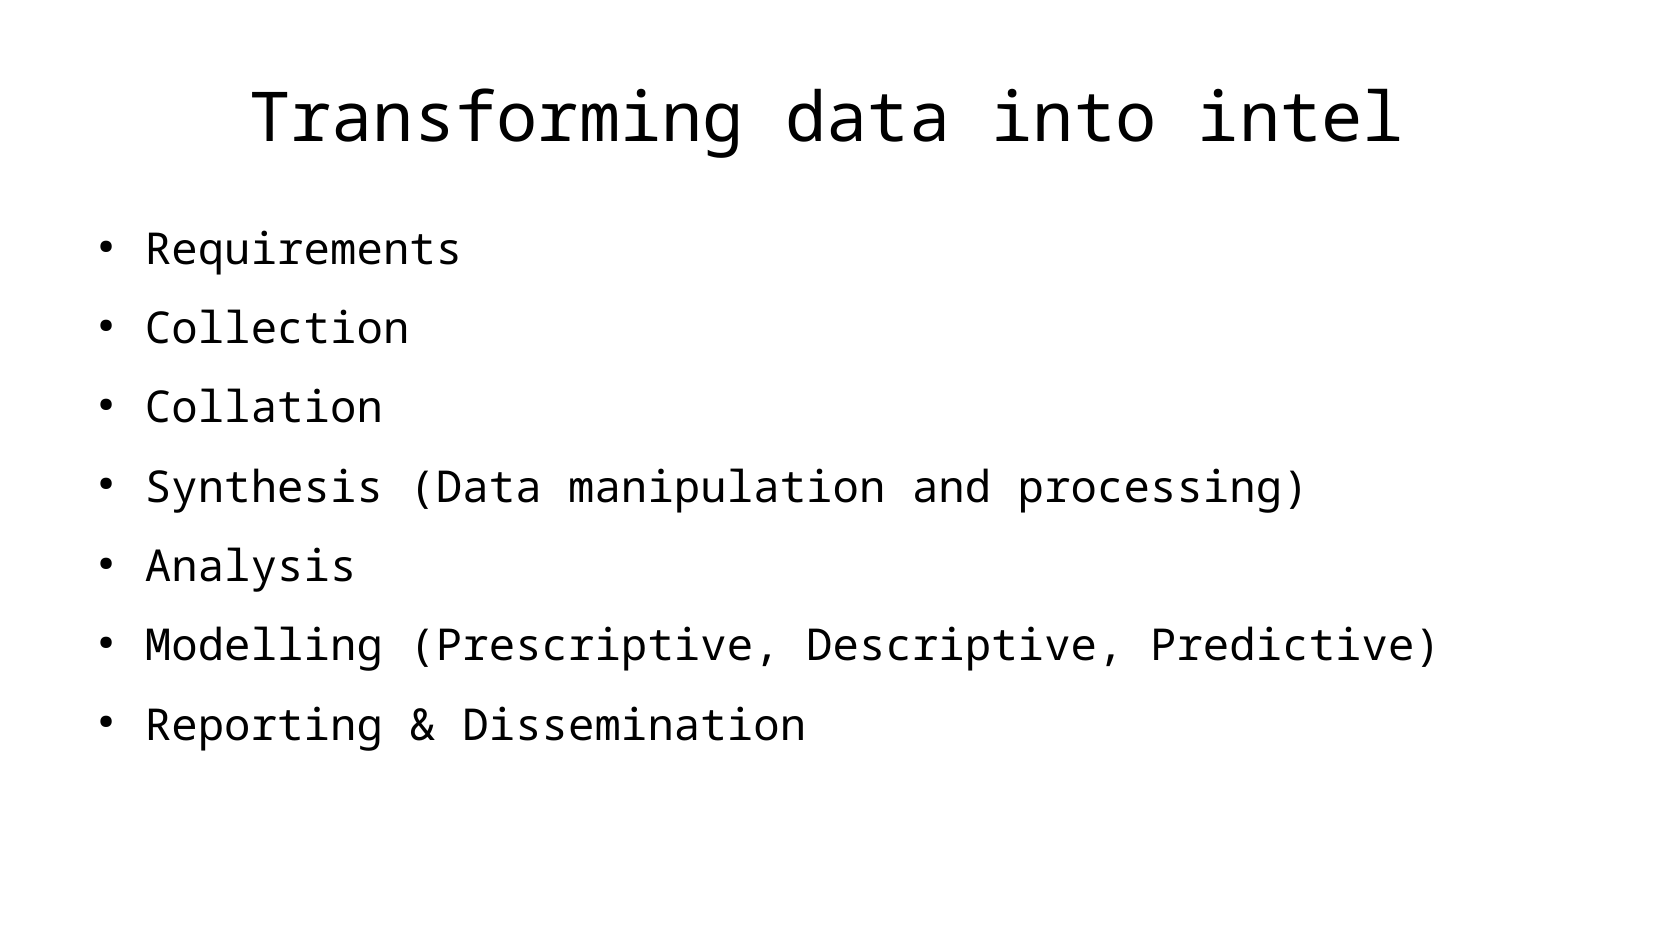

# Transforming data into intel
Requirements
Collection
Collation
Synthesis (Data manipulation and processing)
Analysis
Modelling (Prescriptive, Descriptive, Predictive)
Reporting & Dissemination